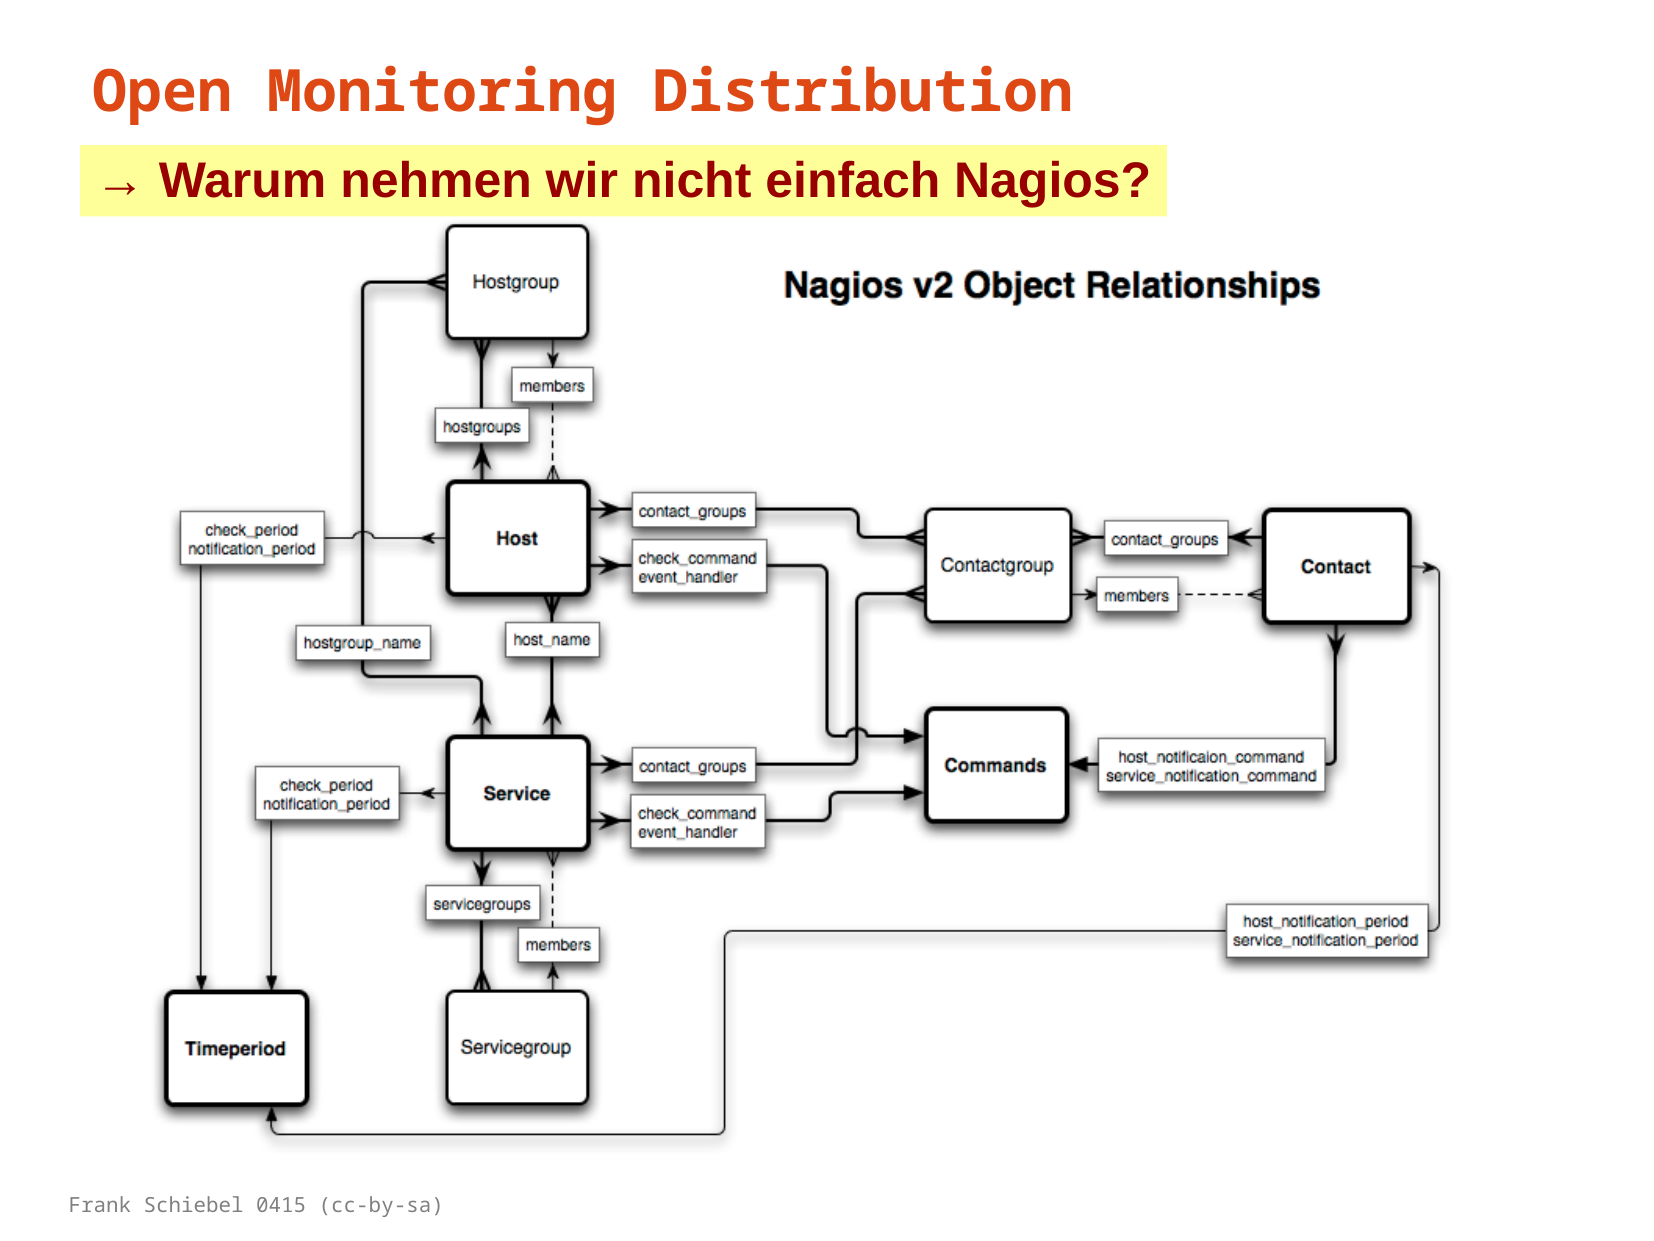

Open Monitoring Distribution OMD
→ Warum nehmen wir nicht einfach Nagios?